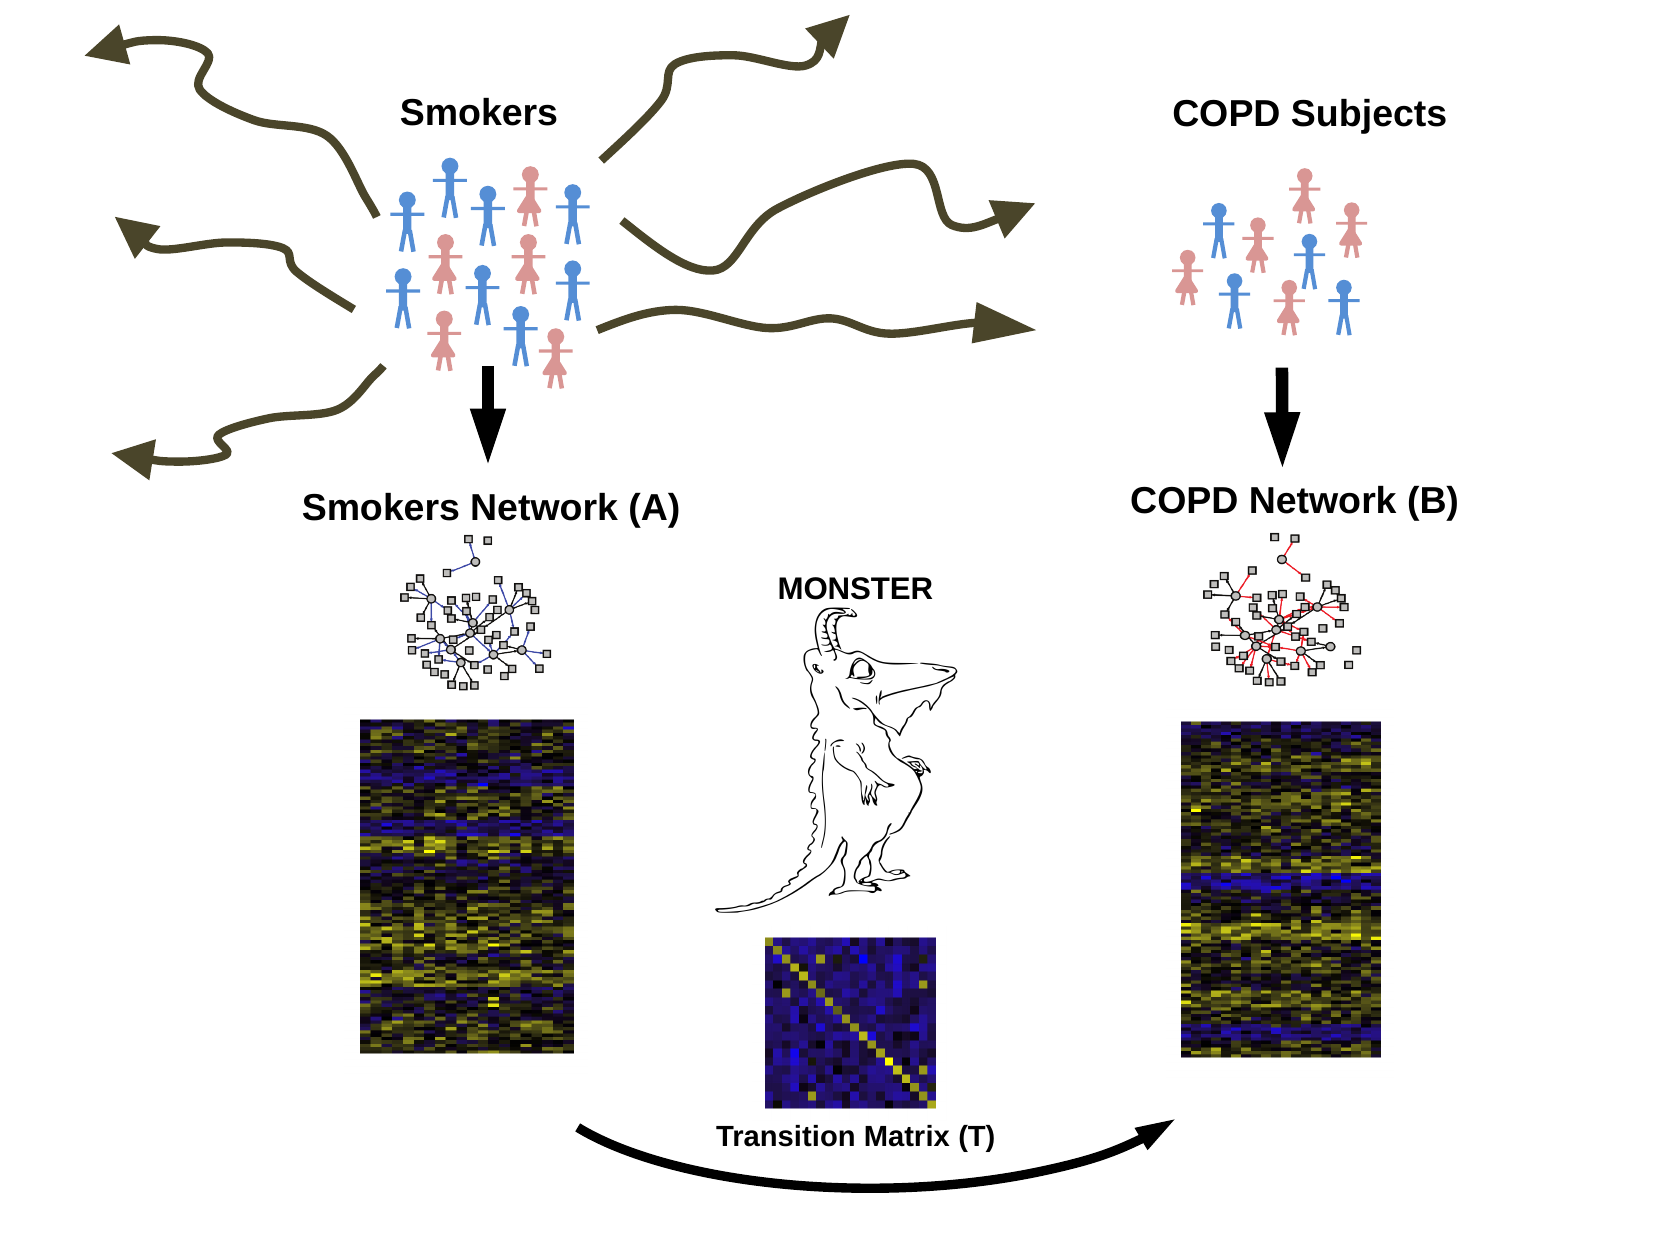

Smokers
COPD Subjects
COPD Network (B)
Smokers Network (A)
MONSTER
Transition Matrix (T)